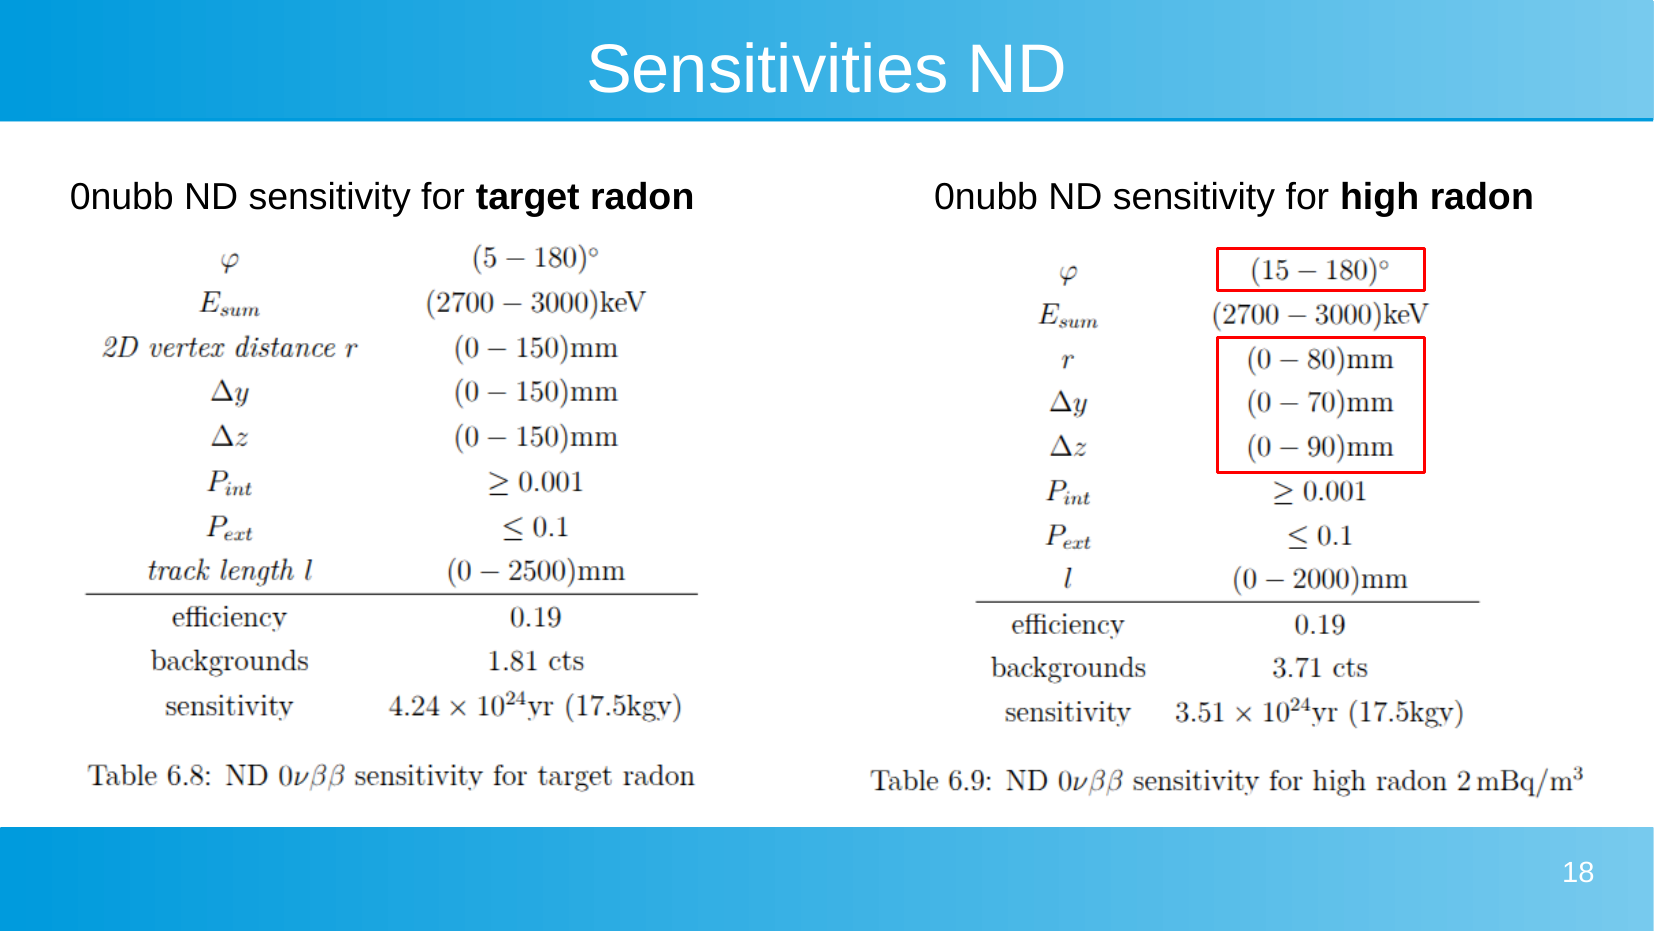

# Sensitivities ND
0nubb ND sensitivity for target radon
0nubb ND sensitivity for high radon
18